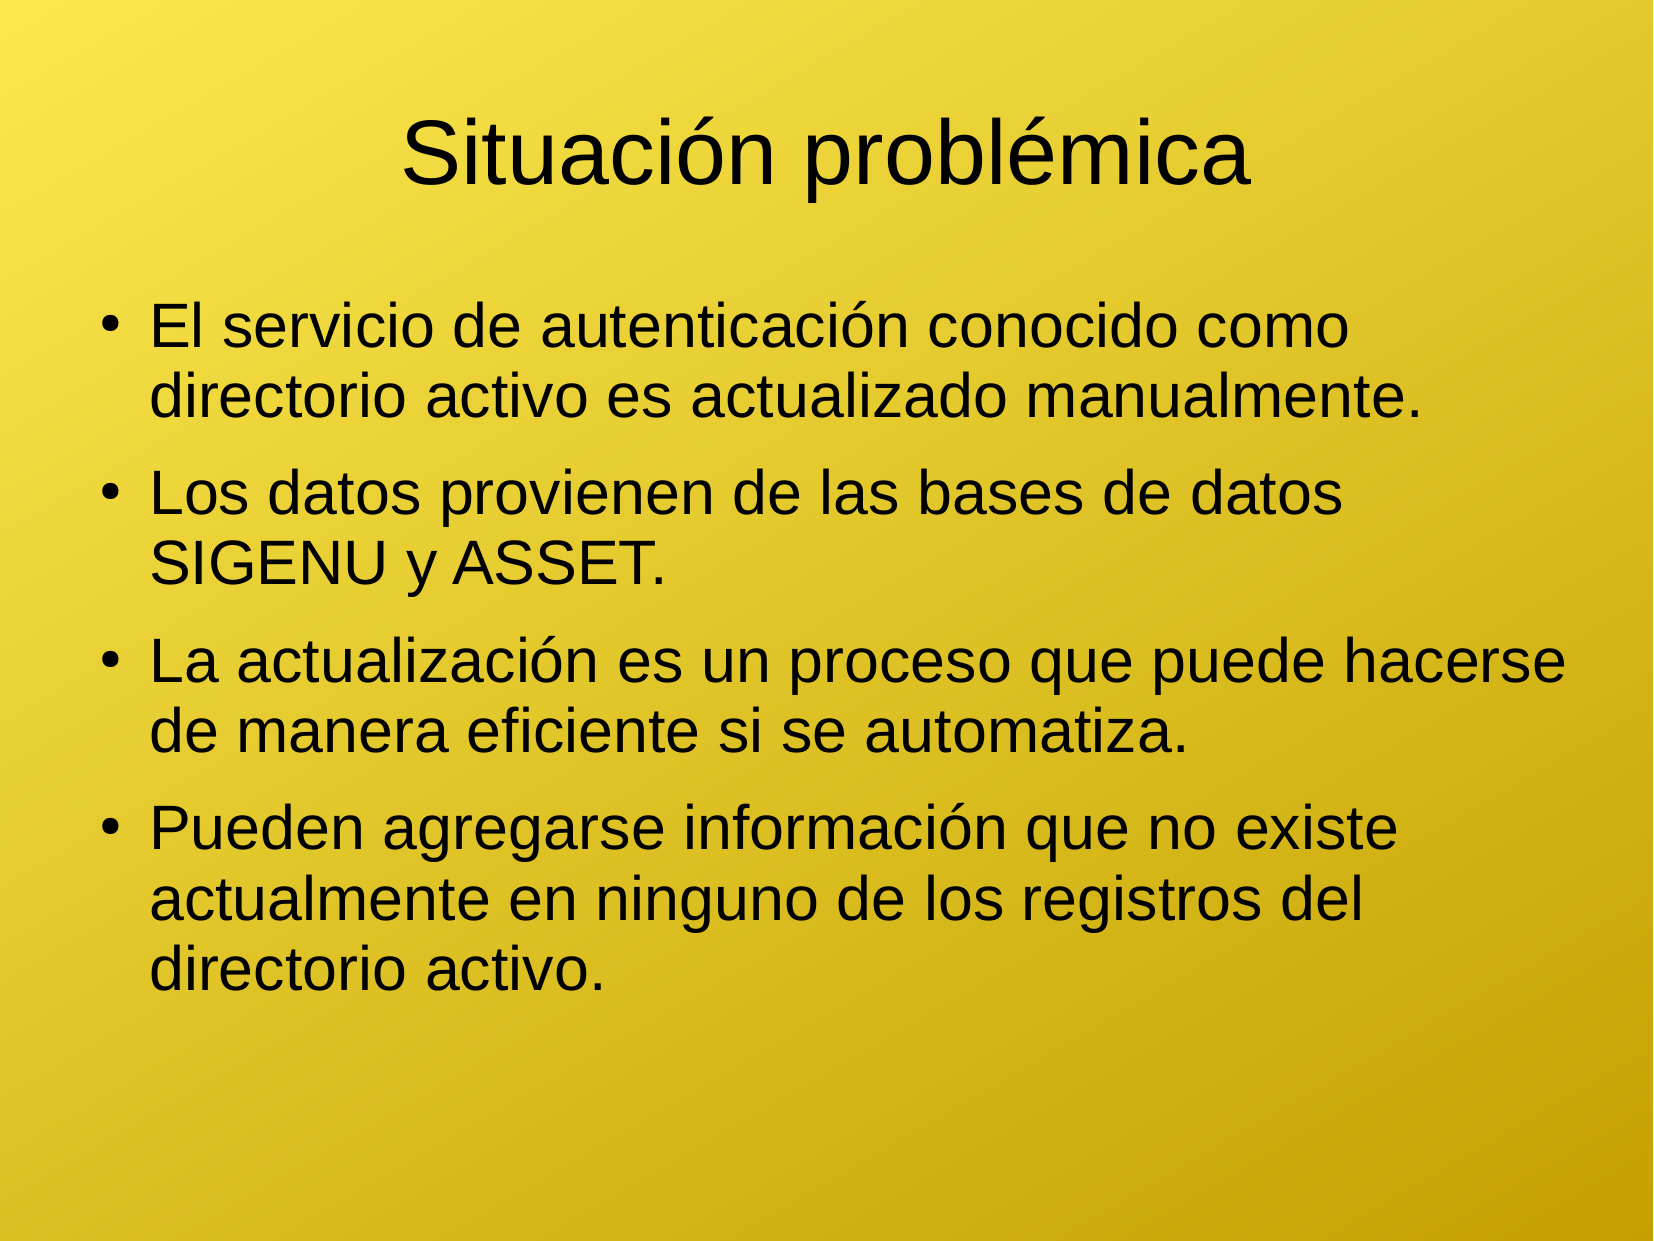

# Situación problémica
El servicio de autenticación conocido como directorio activo es actualizado manualmente.
Los datos provienen de las bases de datos SIGENU y ASSET.
La actualización es un proceso que puede hacerse de manera eficiente si se automatiza.
Pueden agregarse información que no existe actualmente en ninguno de los registros del directorio activo.